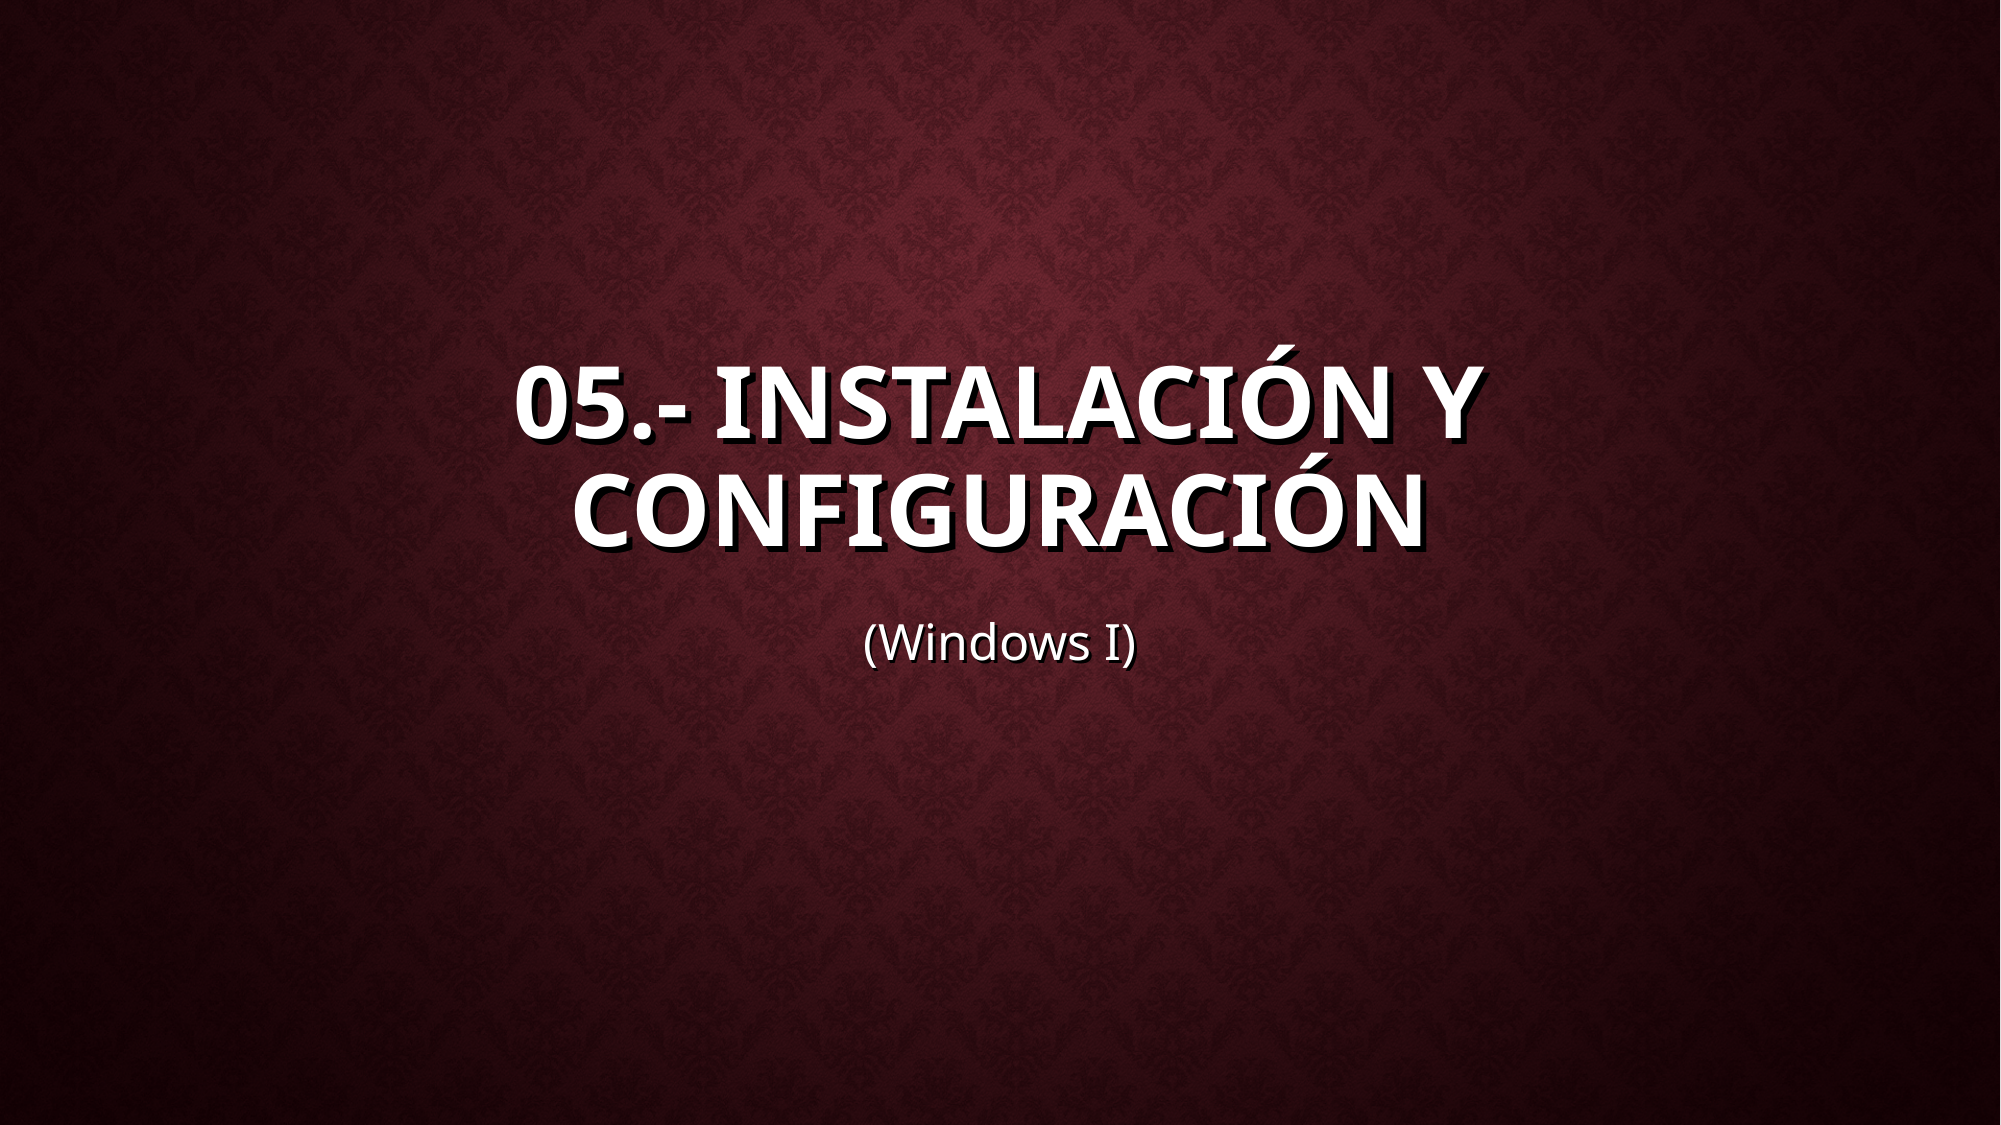

# 05.- Instalación y configuración
(Windows I)